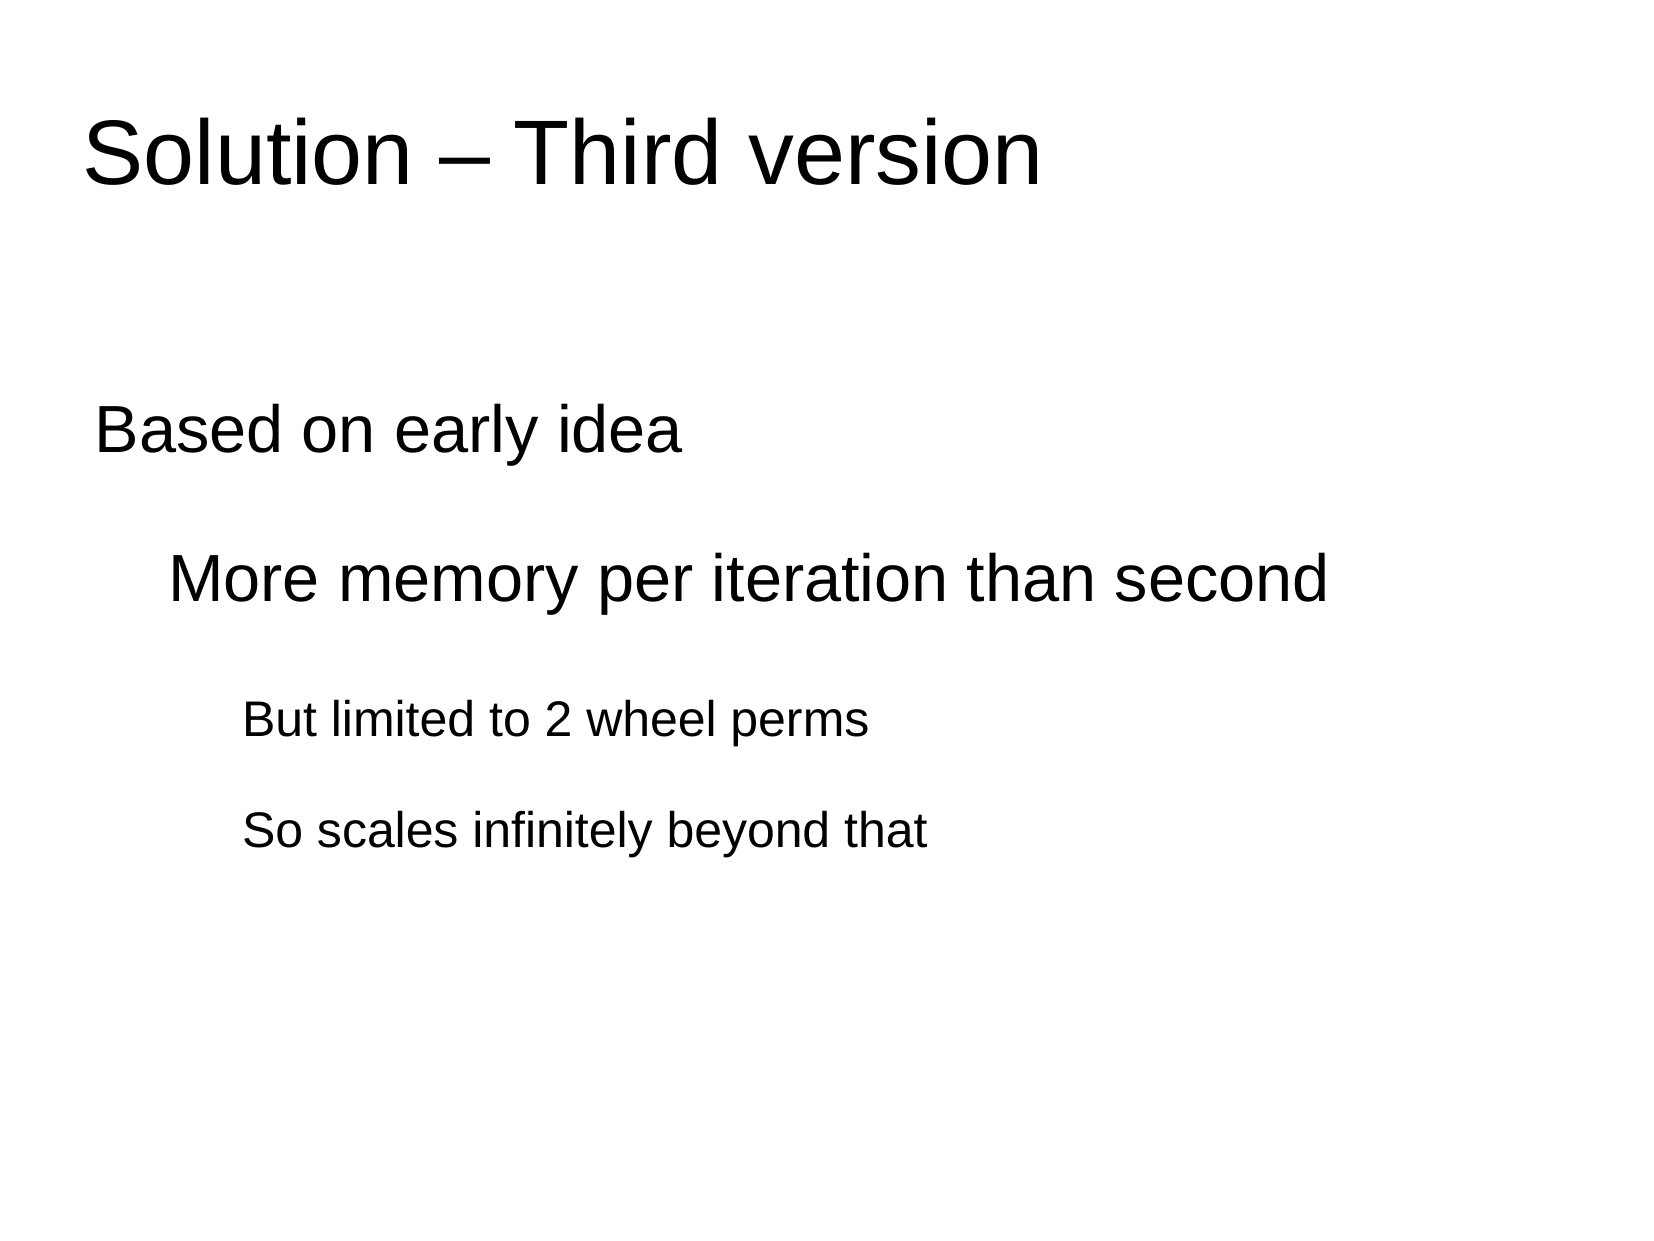

# Solution – Third version
Based on early idea
	More memory per iteration than second
		But limited to 2 wheel perms
		So scales infinitely beyond that